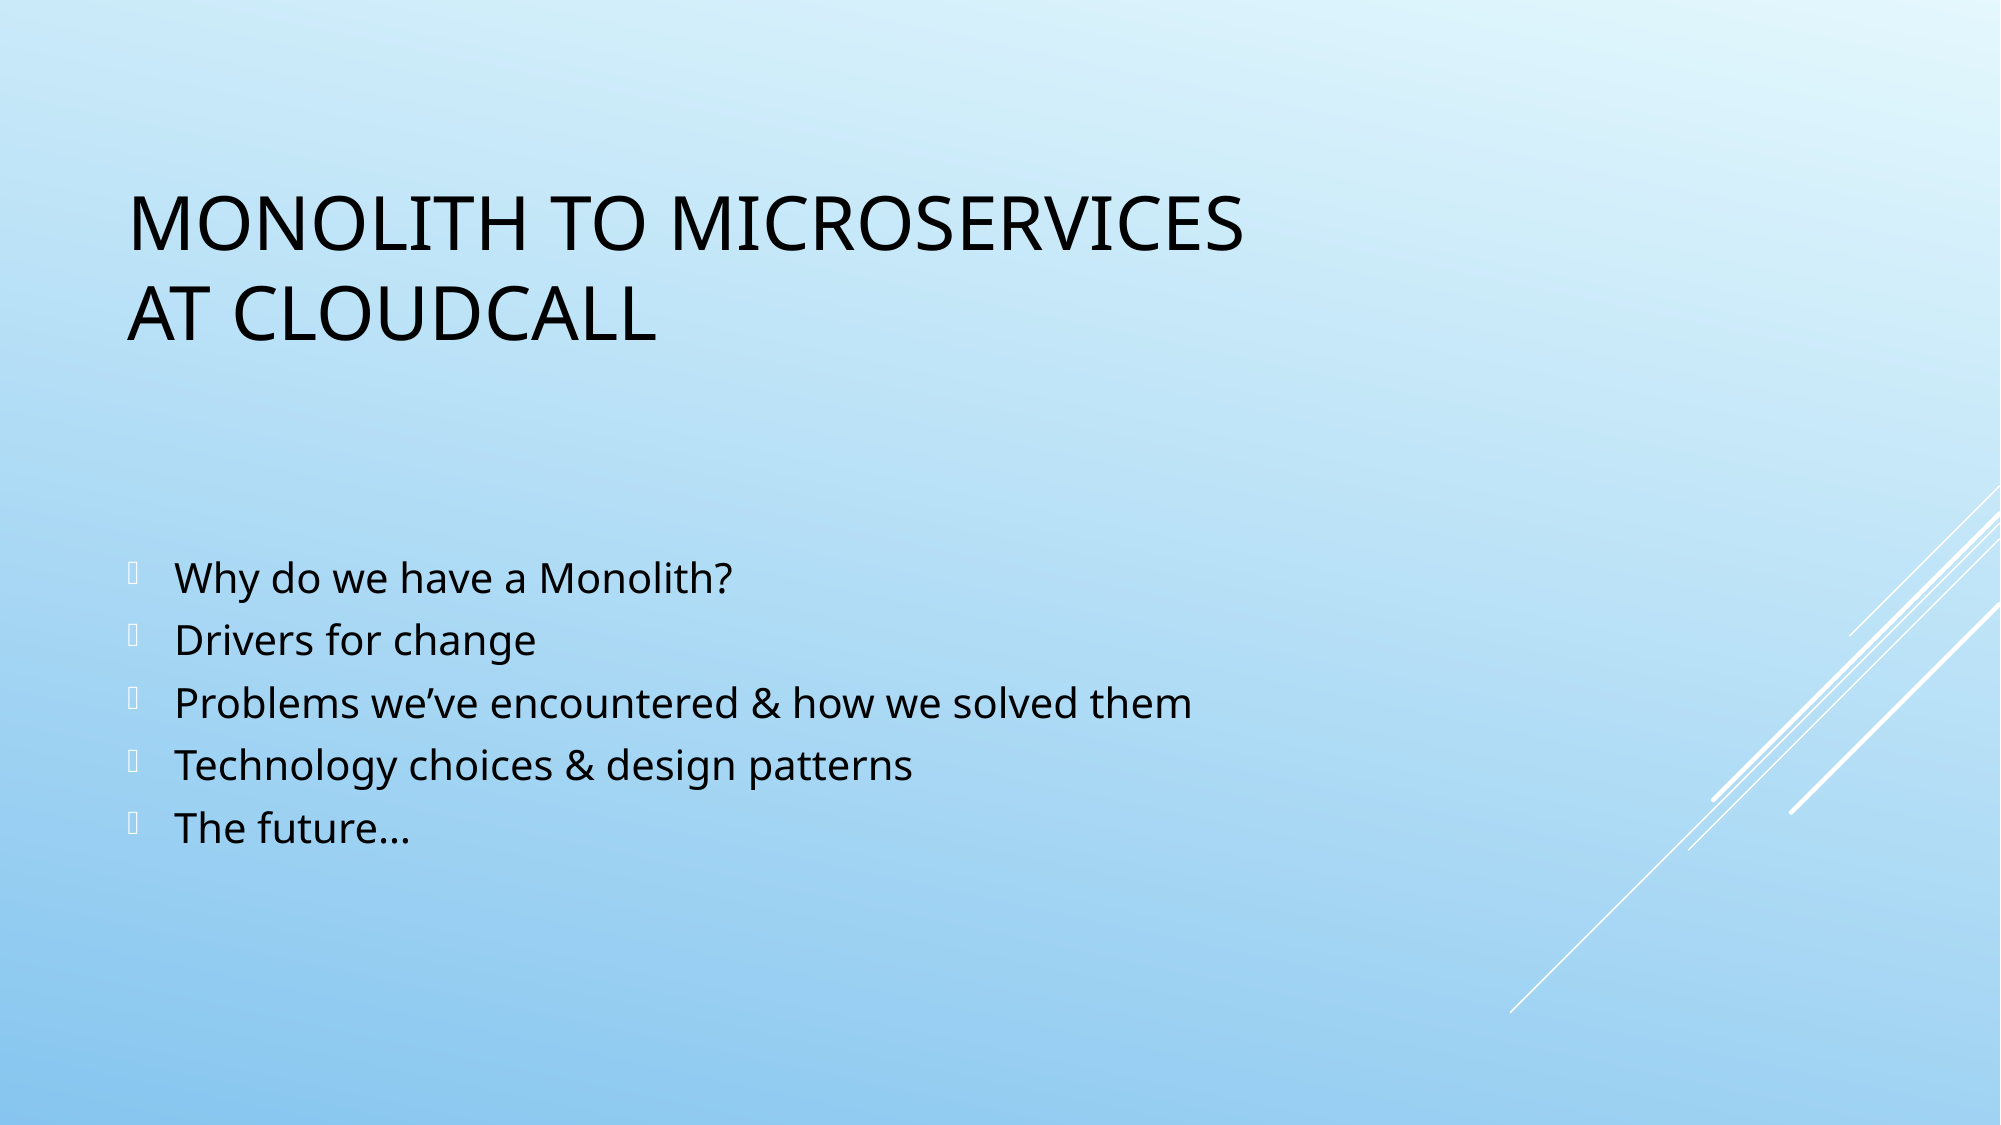

# Monolith to Microservices at CloudCall
Why do we have a Monolith?
Drivers for change
Problems we’ve encountered & how we solved them
Technology choices & design patterns
The future…